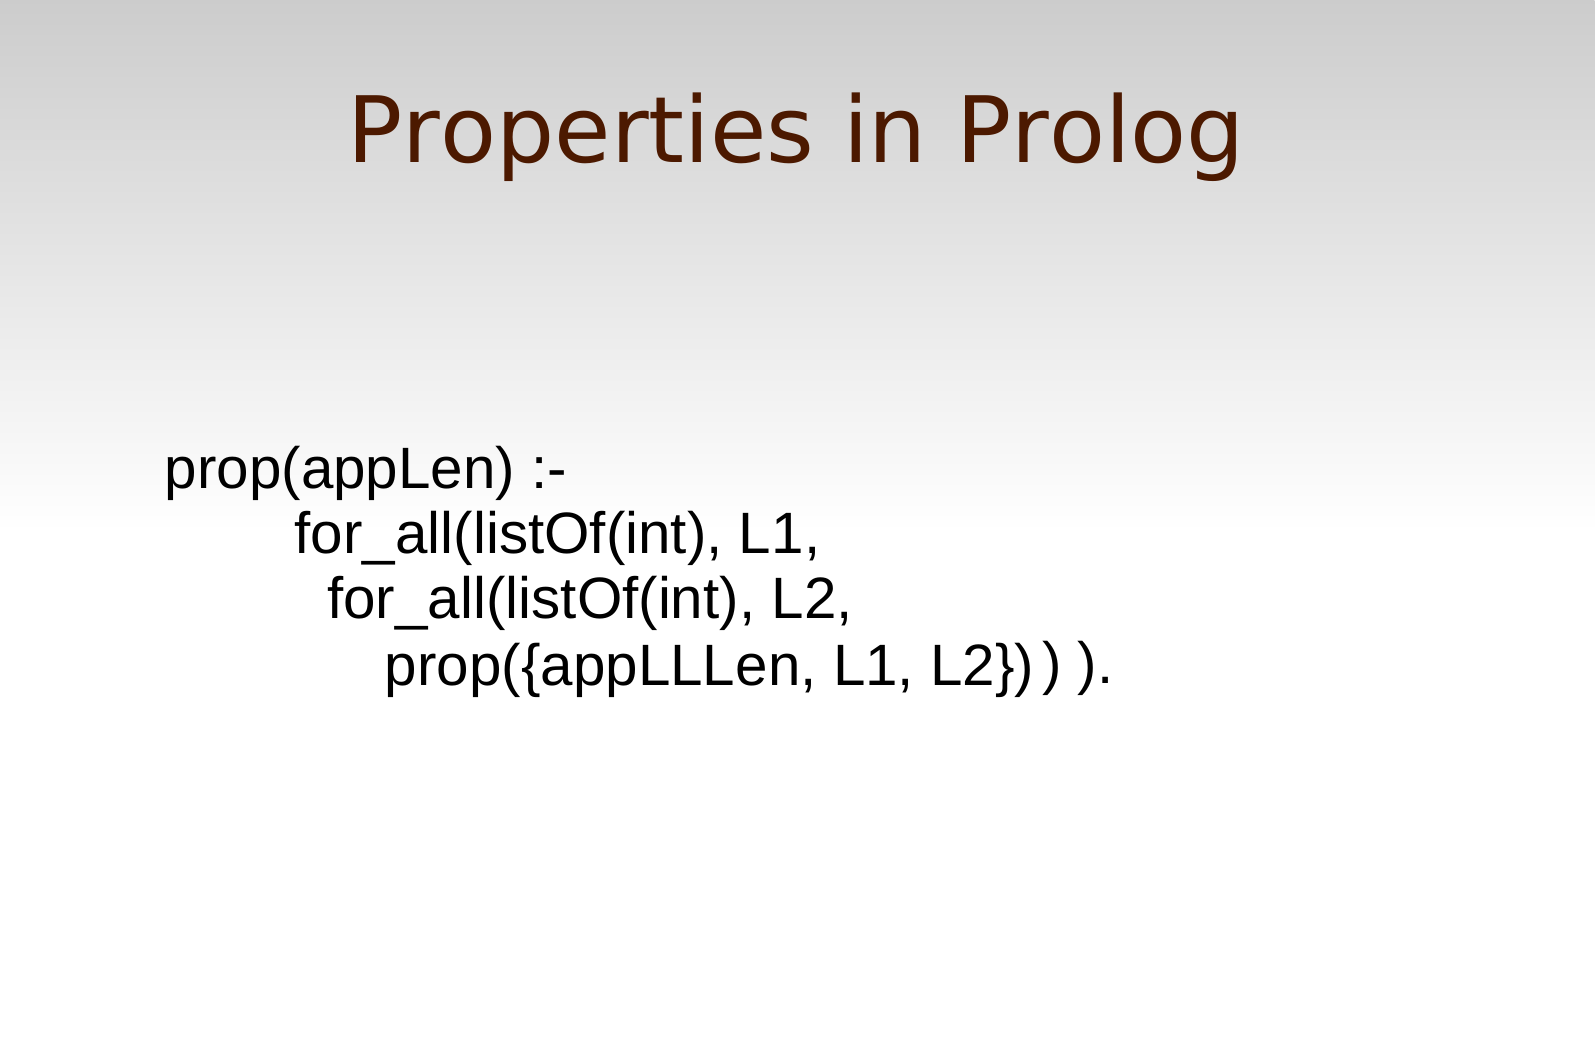

# Properties in Prolog
prop(appLen) :-
 for_all(listOf(int), L1,
 for_all(listOf(int), L2,
 ) ).
prop({appLLLen, L1, L2})